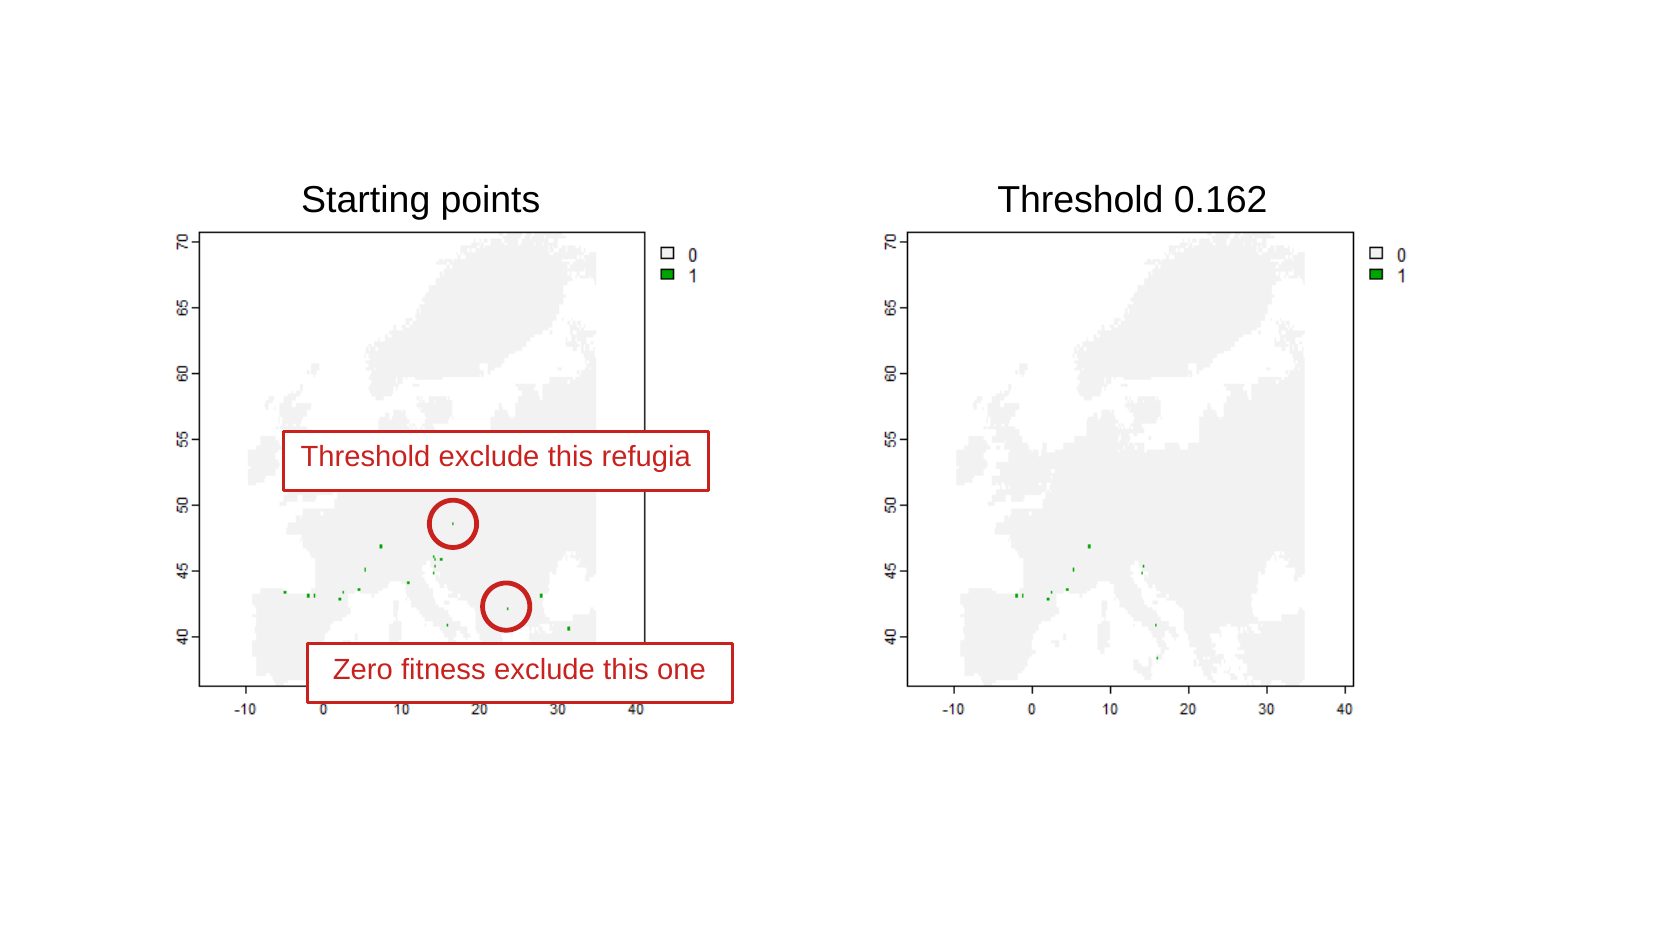

Starting points
Threshold 0.162
Threshold exclude this refugia
Zero fitness exclude this one